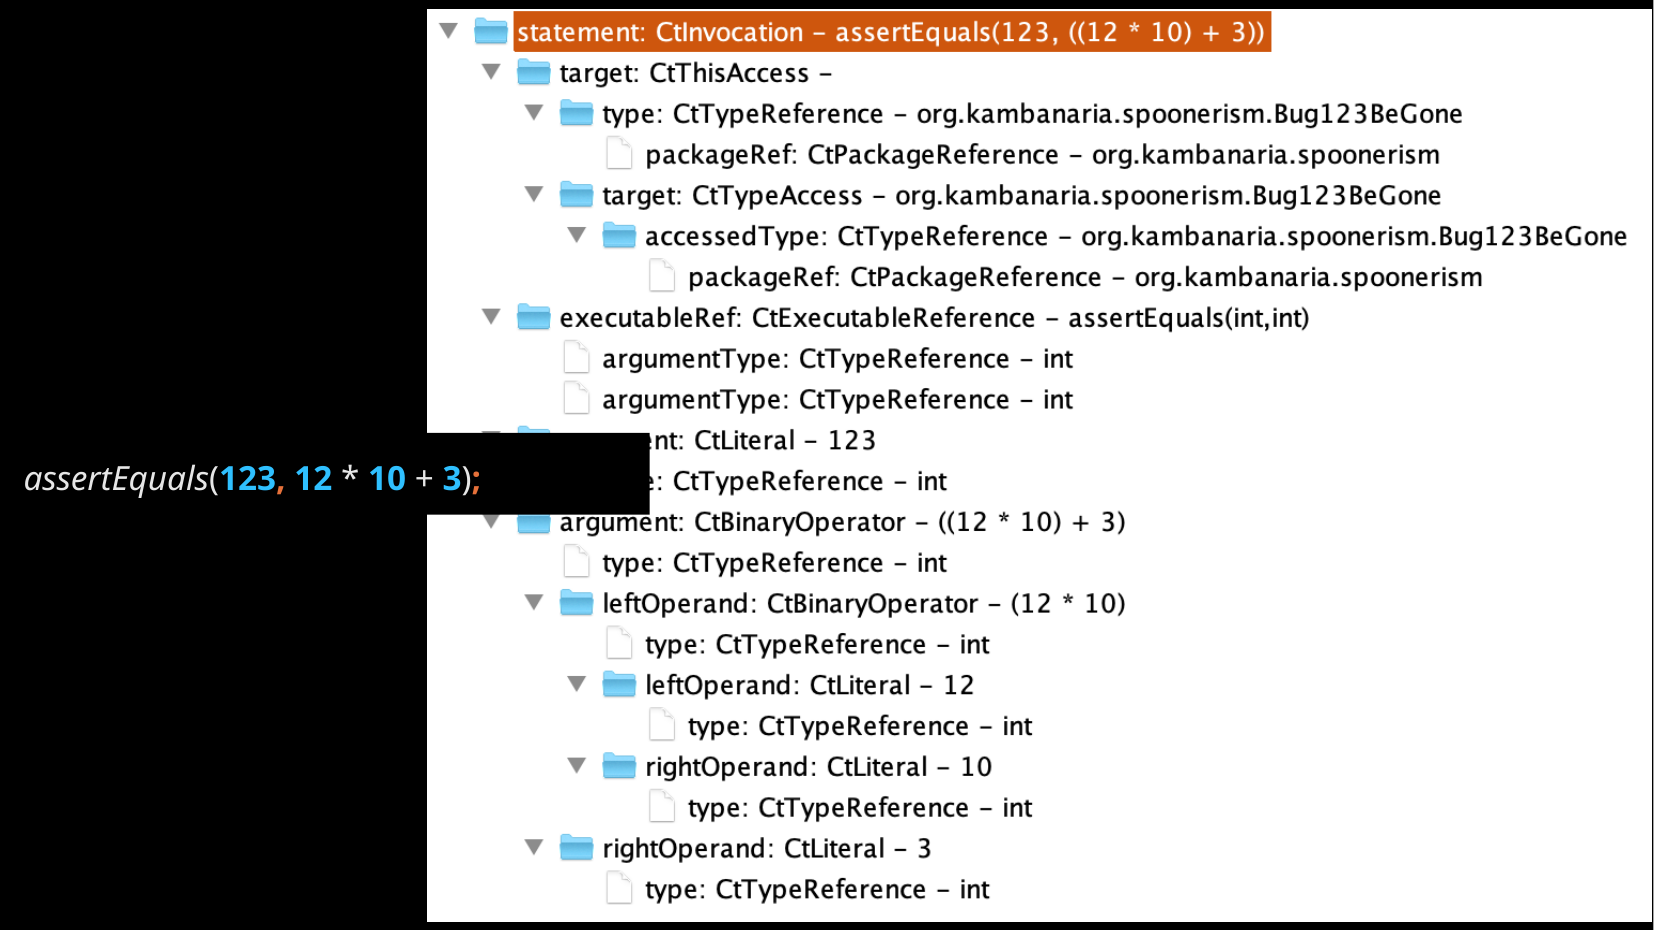

# assertEquals(123, 12 * 10 + 3);